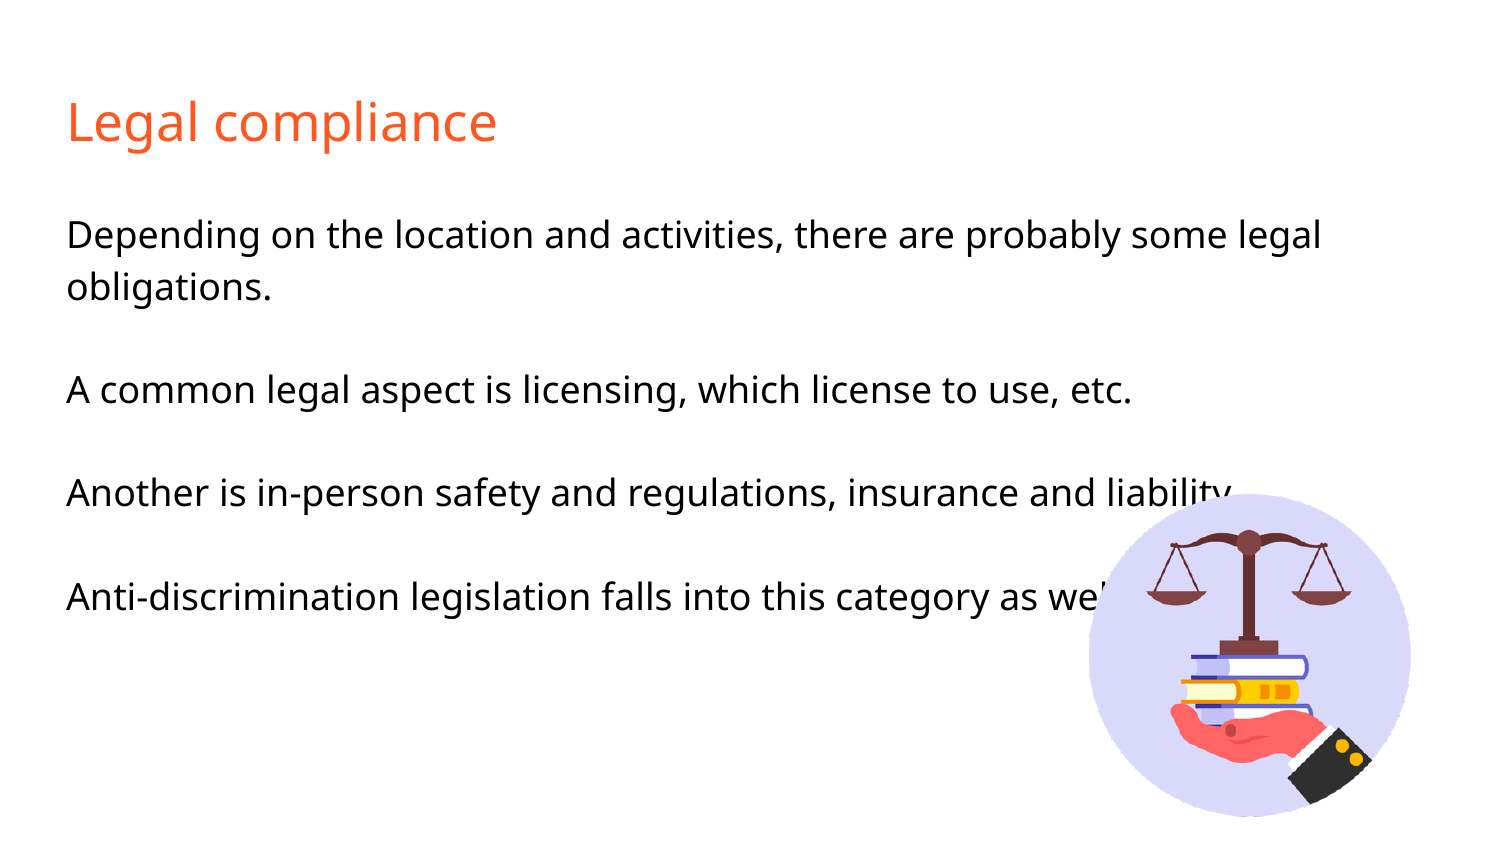

Legal compliance
# Depending on the location and activities, there are probably some legal obligations.
A common legal aspect is licensing, which license to use, etc.
Another is in-person safety and regulations, insurance and liability.
Anti-discrimination legislation falls into this category as well.